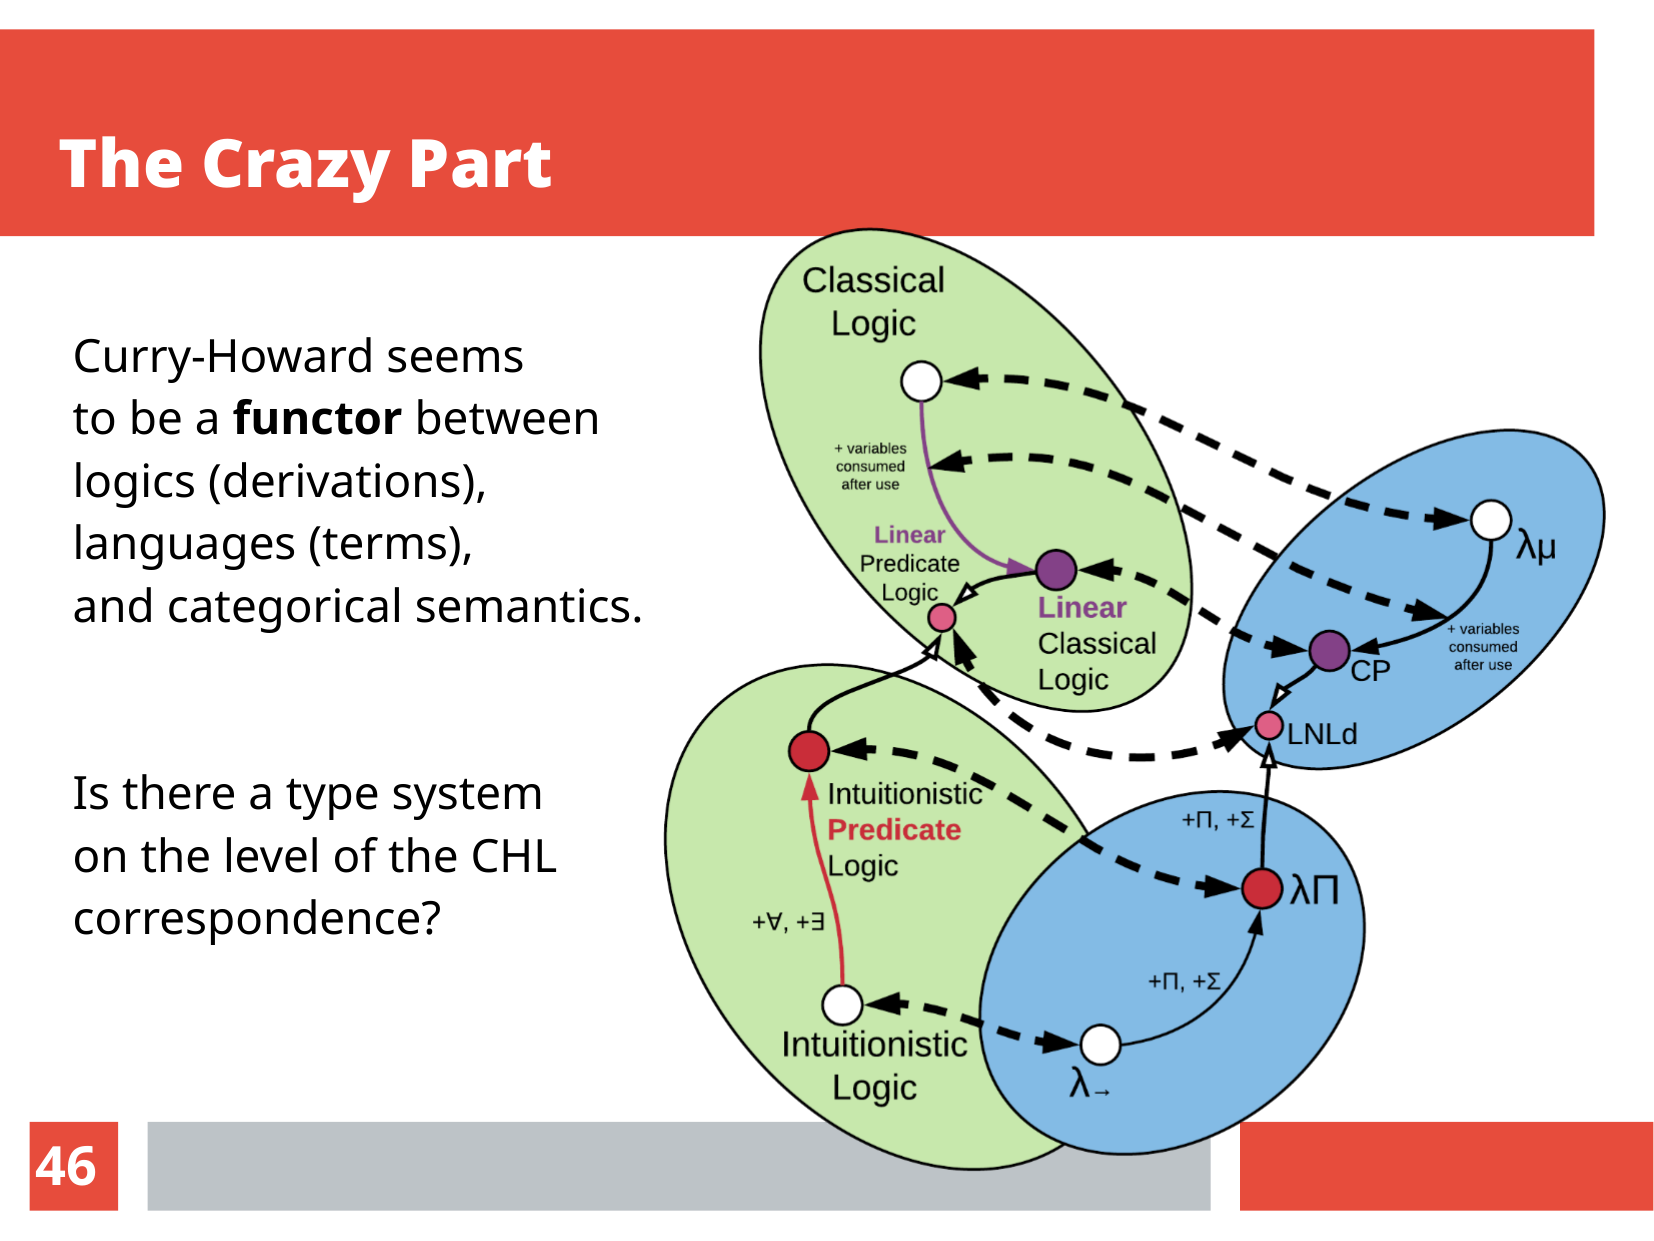

# The Crazy Part
Curry-Howard seems
to be a functor between
logics (derivations),
languages (terms),
and categorical semantics.
Is there a type system
on the level of the CHL
correspondence?
46
84